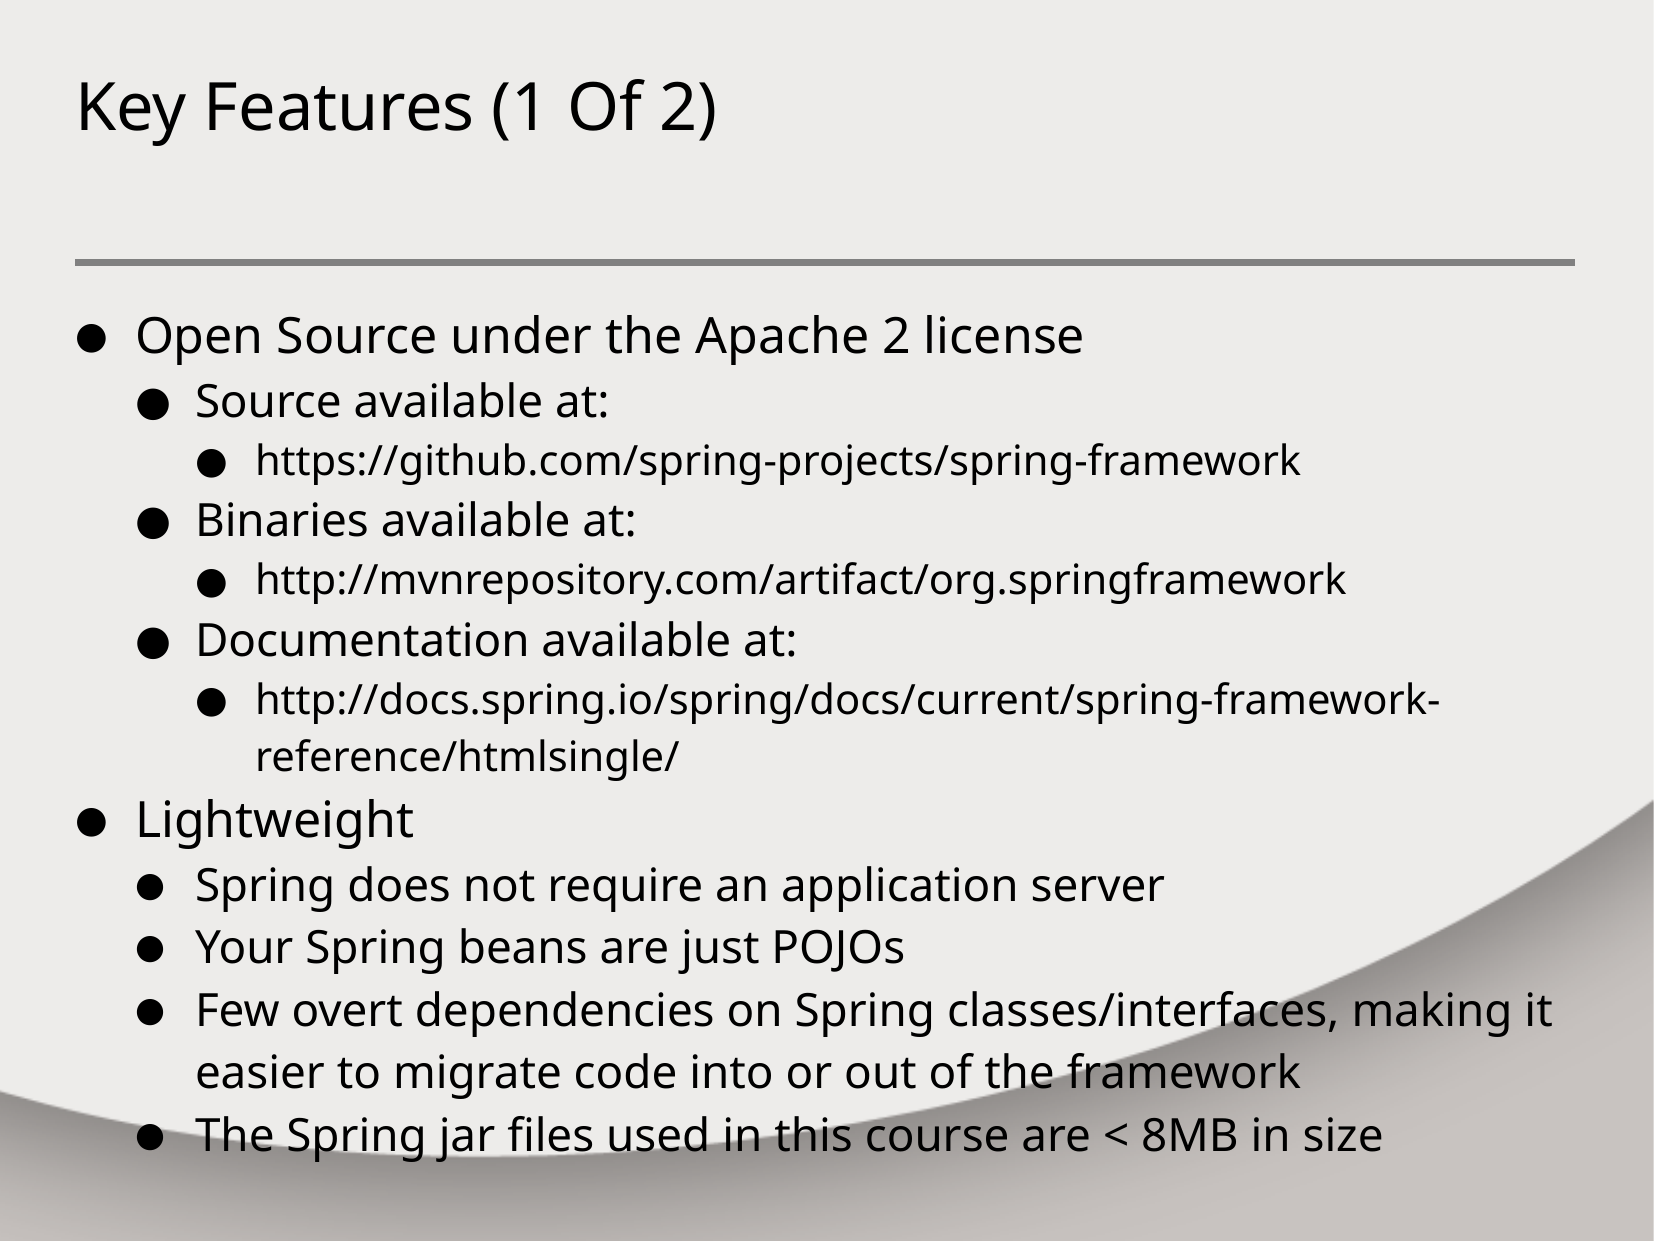

# Key Features (1 Of 2)
Open Source under the Apache 2 license
Source available at:
https://github.com/spring-projects/spring-framework
Binaries available at:
http://mvnrepository.com/artifact/org.springframework
Documentation available at:
http://docs.spring.io/spring/docs/current/spring-framework-reference/htmlsingle/
Lightweight
Spring does not require an application server
Your Spring beans are just POJOs
Few overt dependencies on Spring classes/interfaces, making it easier to migrate code into or out of the framework
The Spring jar files used in this course are < 8MB in size